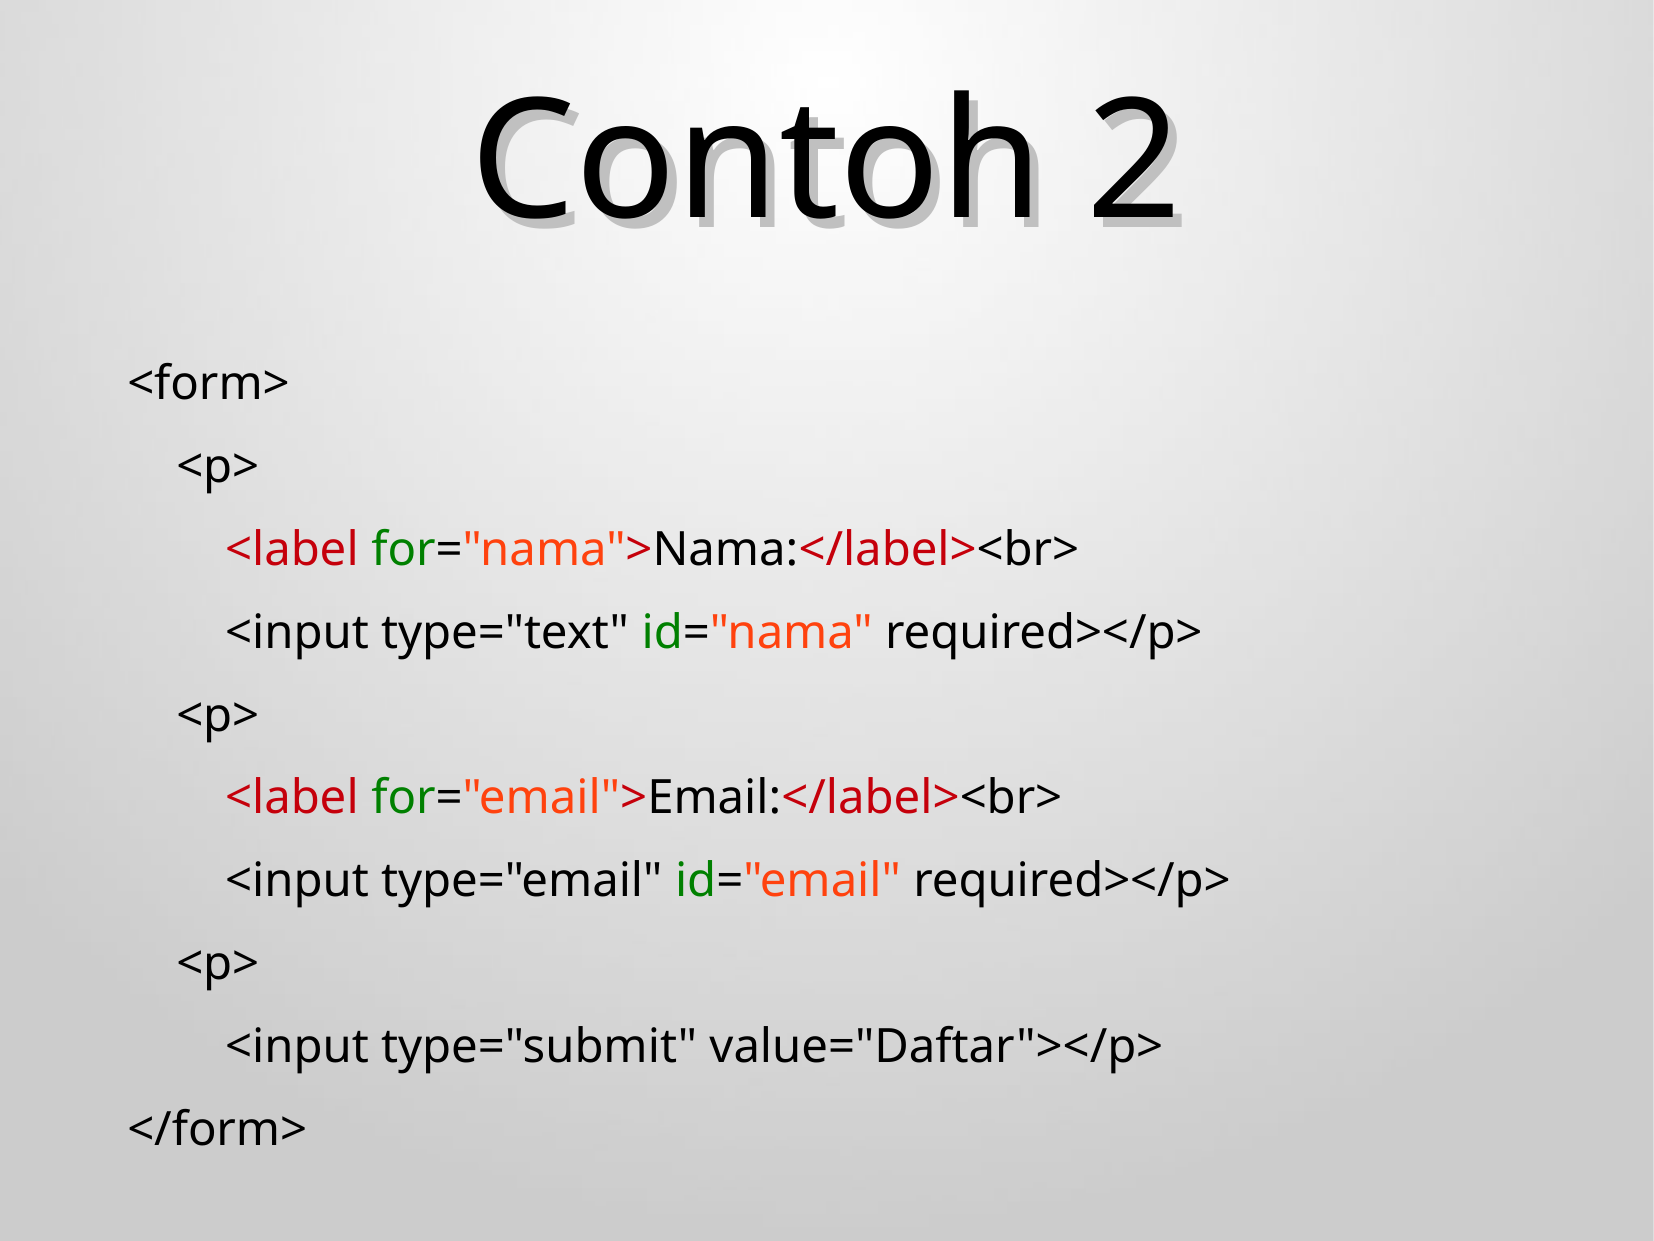

# Contoh 2
<form>
 <p>
 <label for="nama">Nama:</label><br>
 <input type="text" id="nama" required></p>
 <p>
 <label for="email">Email:</label><br>
 <input type="email" id="email" required></p>
 <p>
 <input type="submit" value="Daftar"></p>
</form>